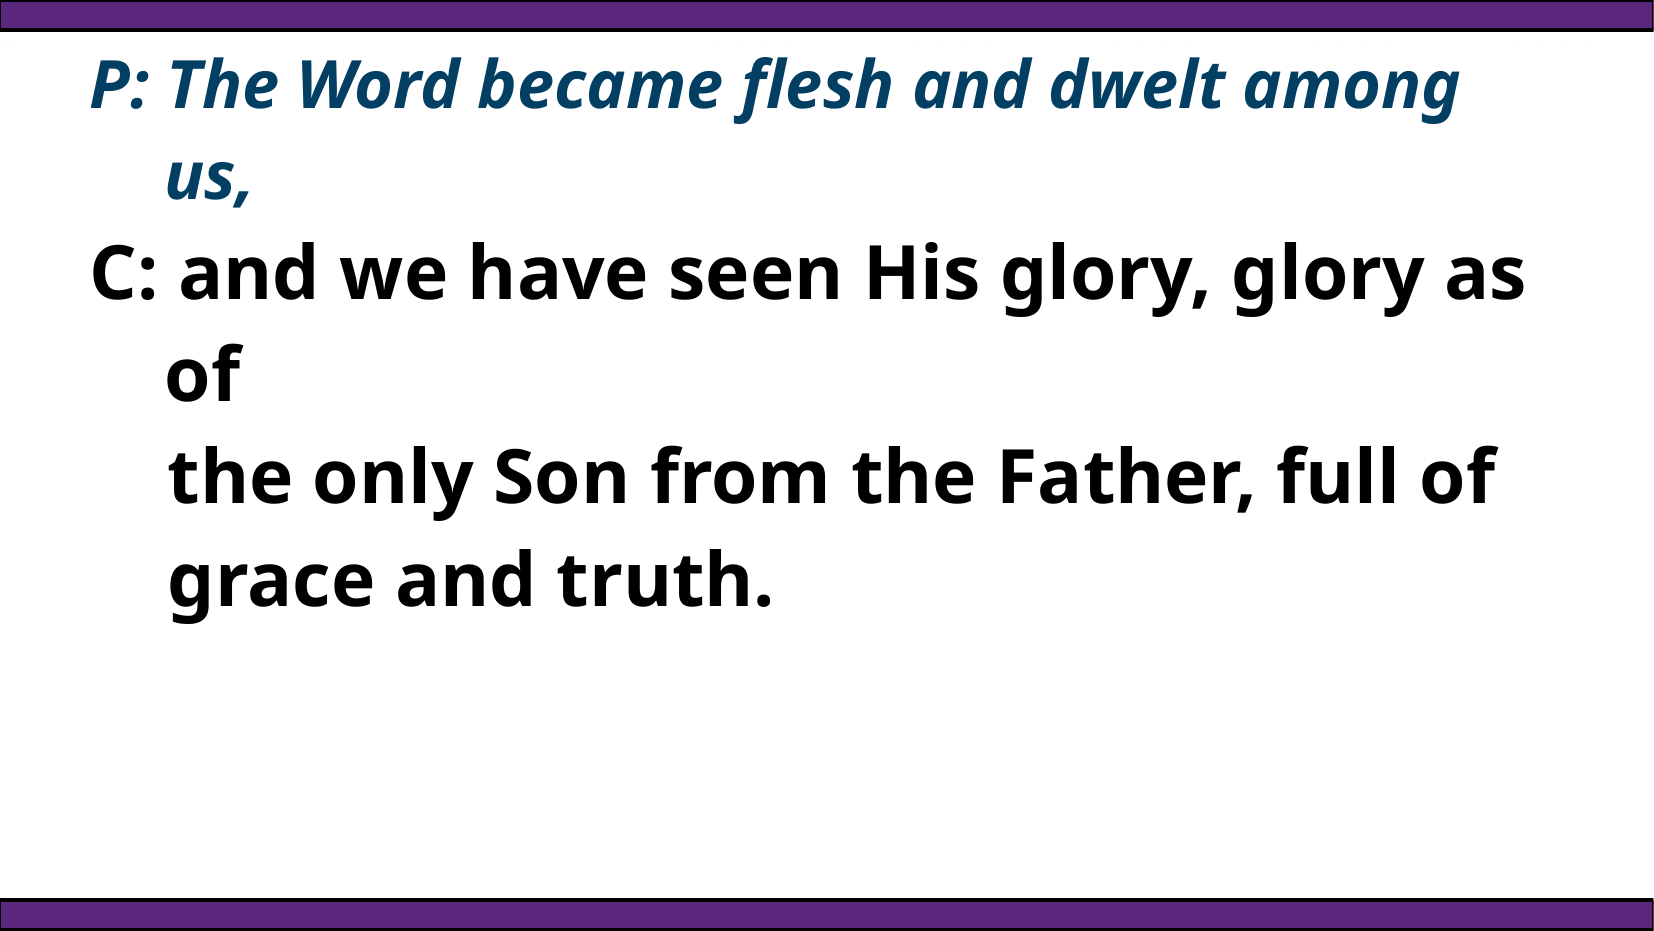

P: The Word became flesh and dwelt among us,
C: and we have seen His glory, glory as of
 the only Son from the Father, full of
 grace and truth.